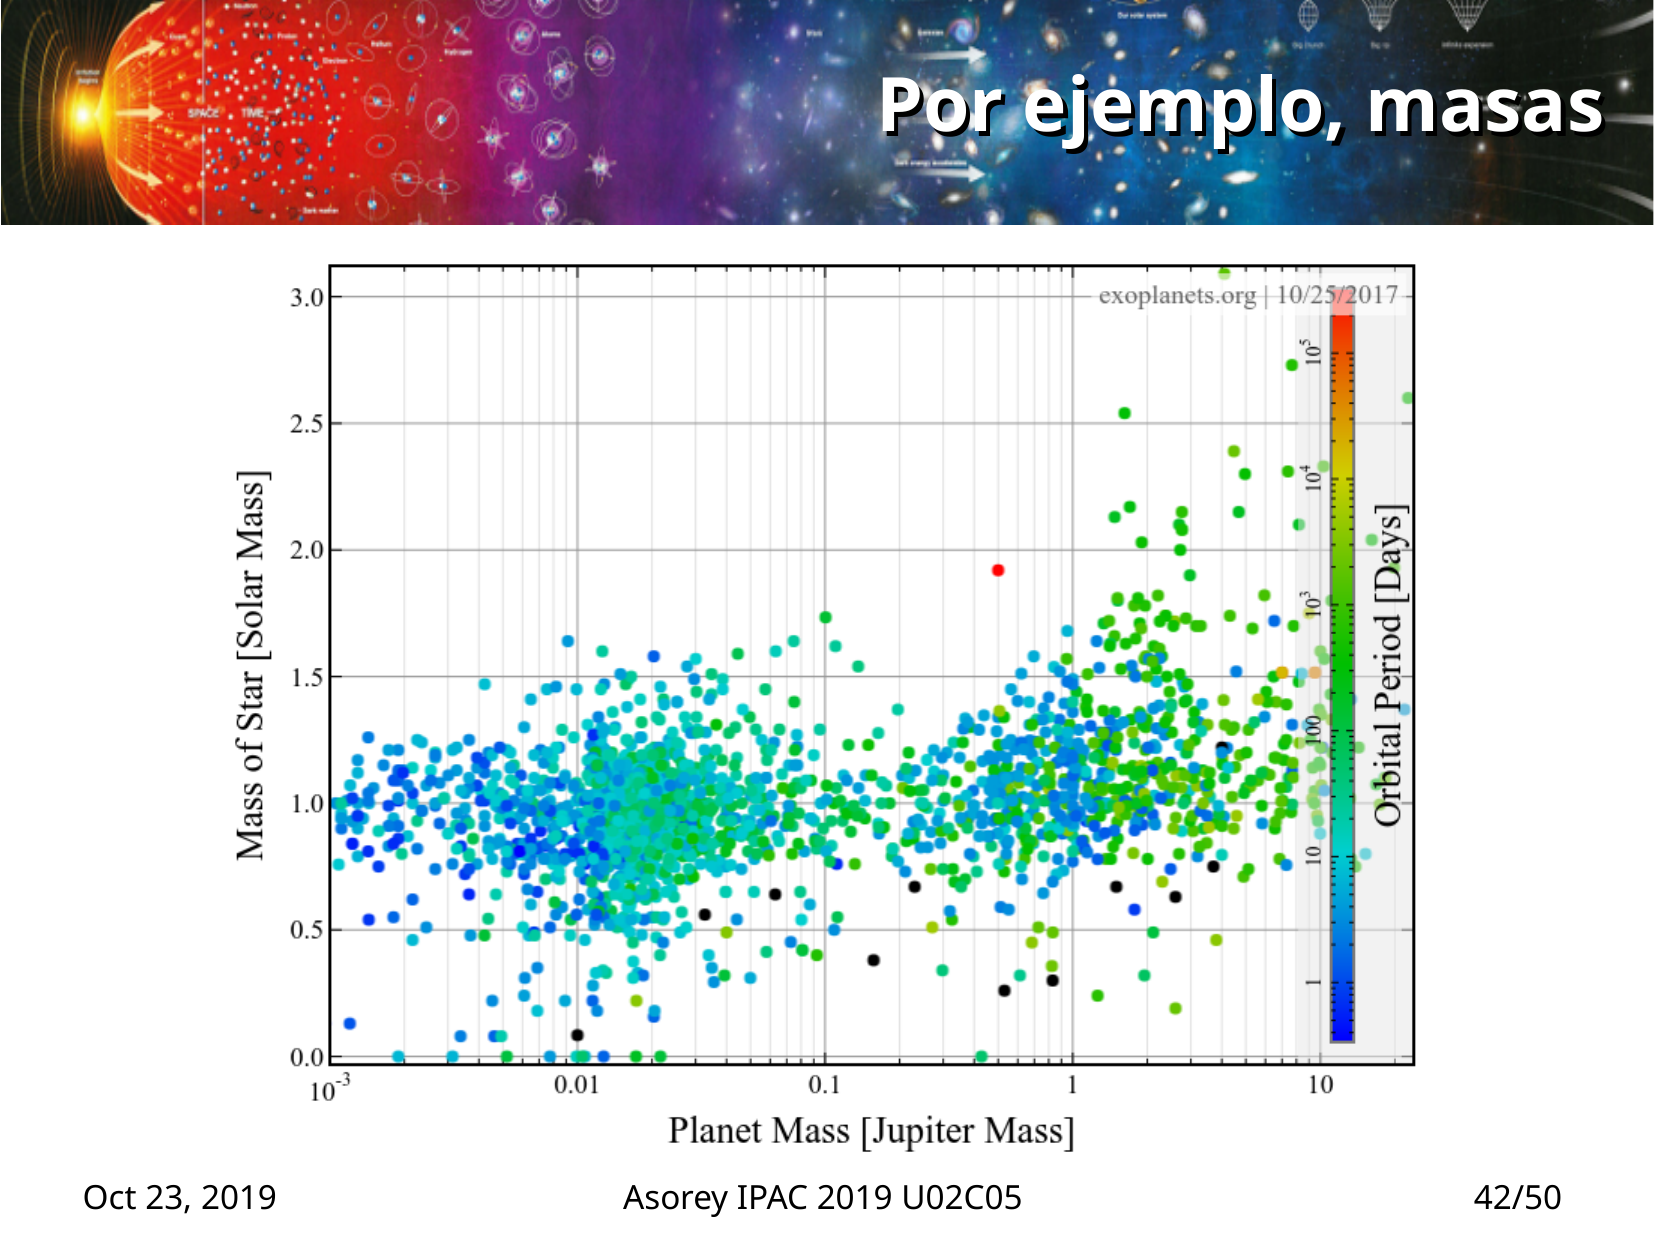

# Por ejemplo, masas
Oct 23, 2019
Asorey IPAC 2019 U02C05
42